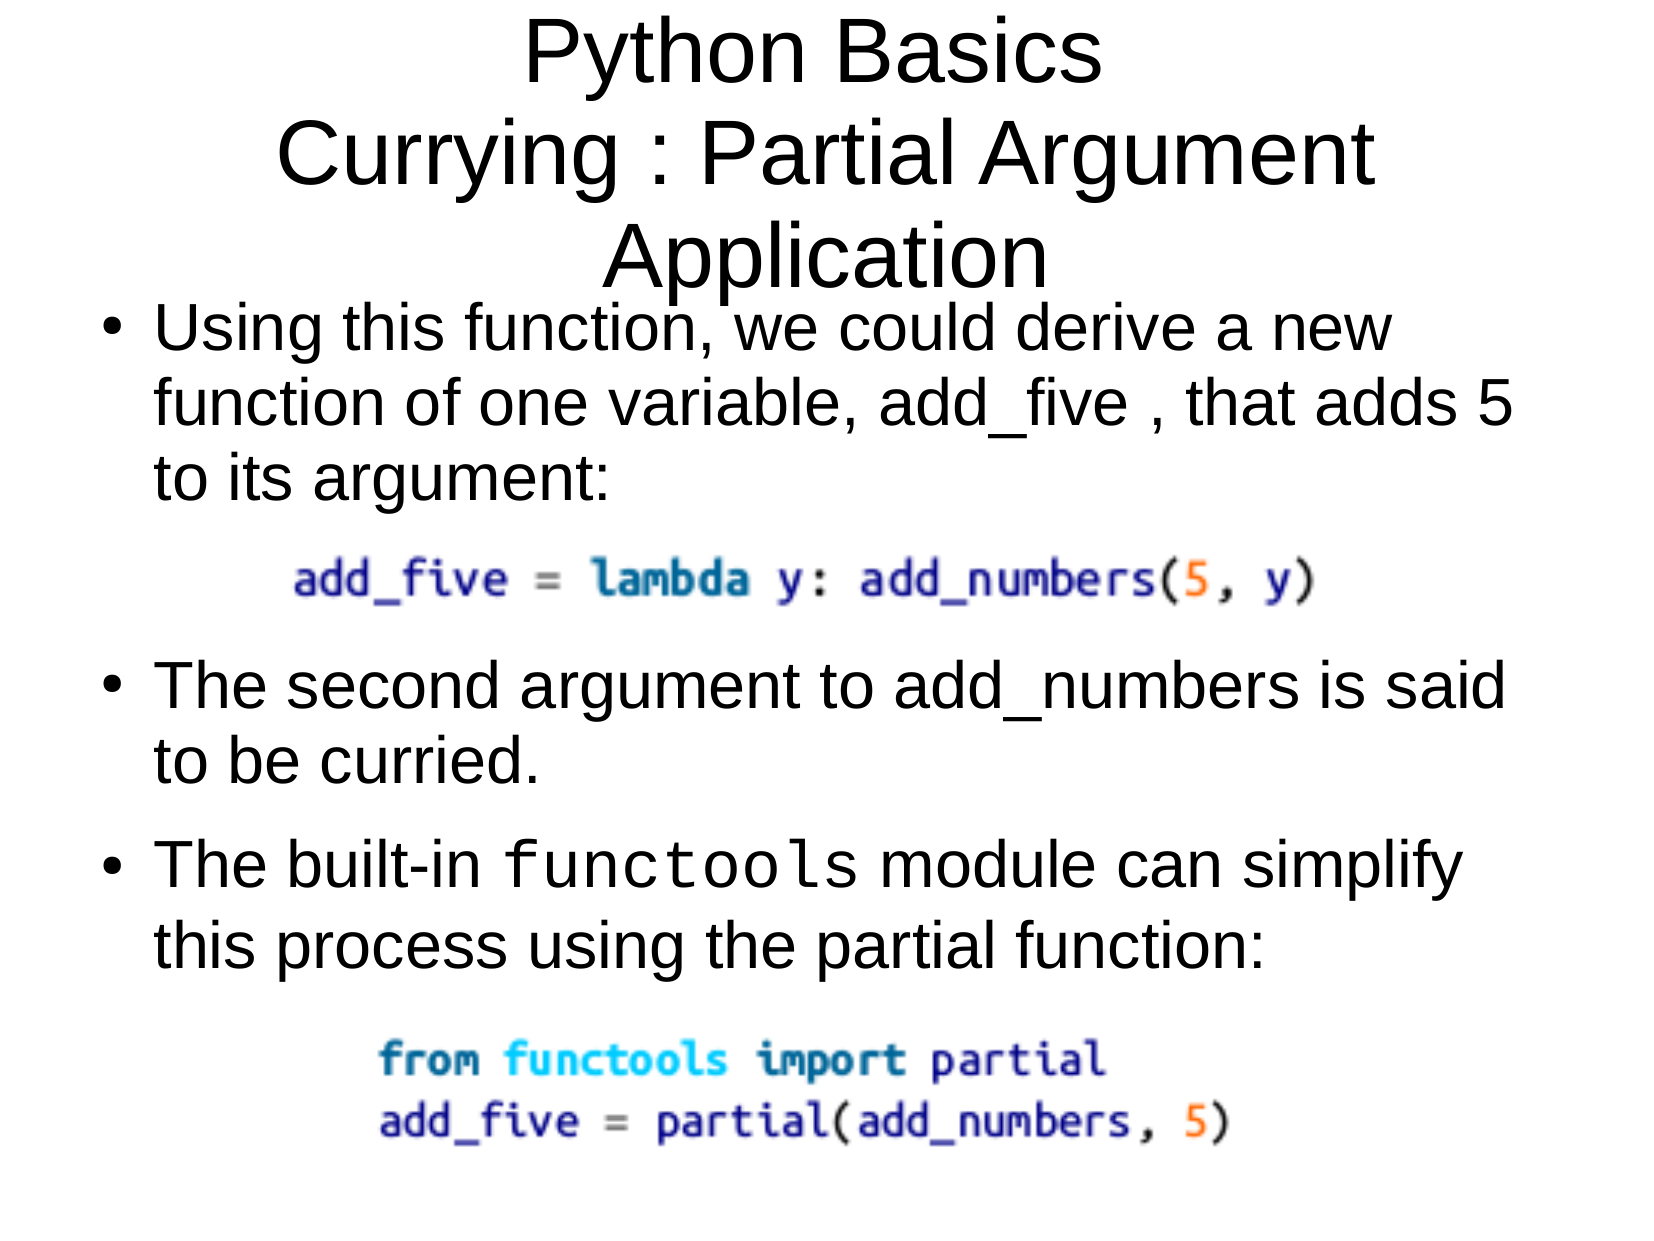

# Python Basics Currying : Partial Argument Application
Using this function, we could derive a new function of one variable, add_five , that adds 5 to its argument:
The second argument to add_numbers is said to be curried.
The built-in functools module can simplify this process using the partial function: